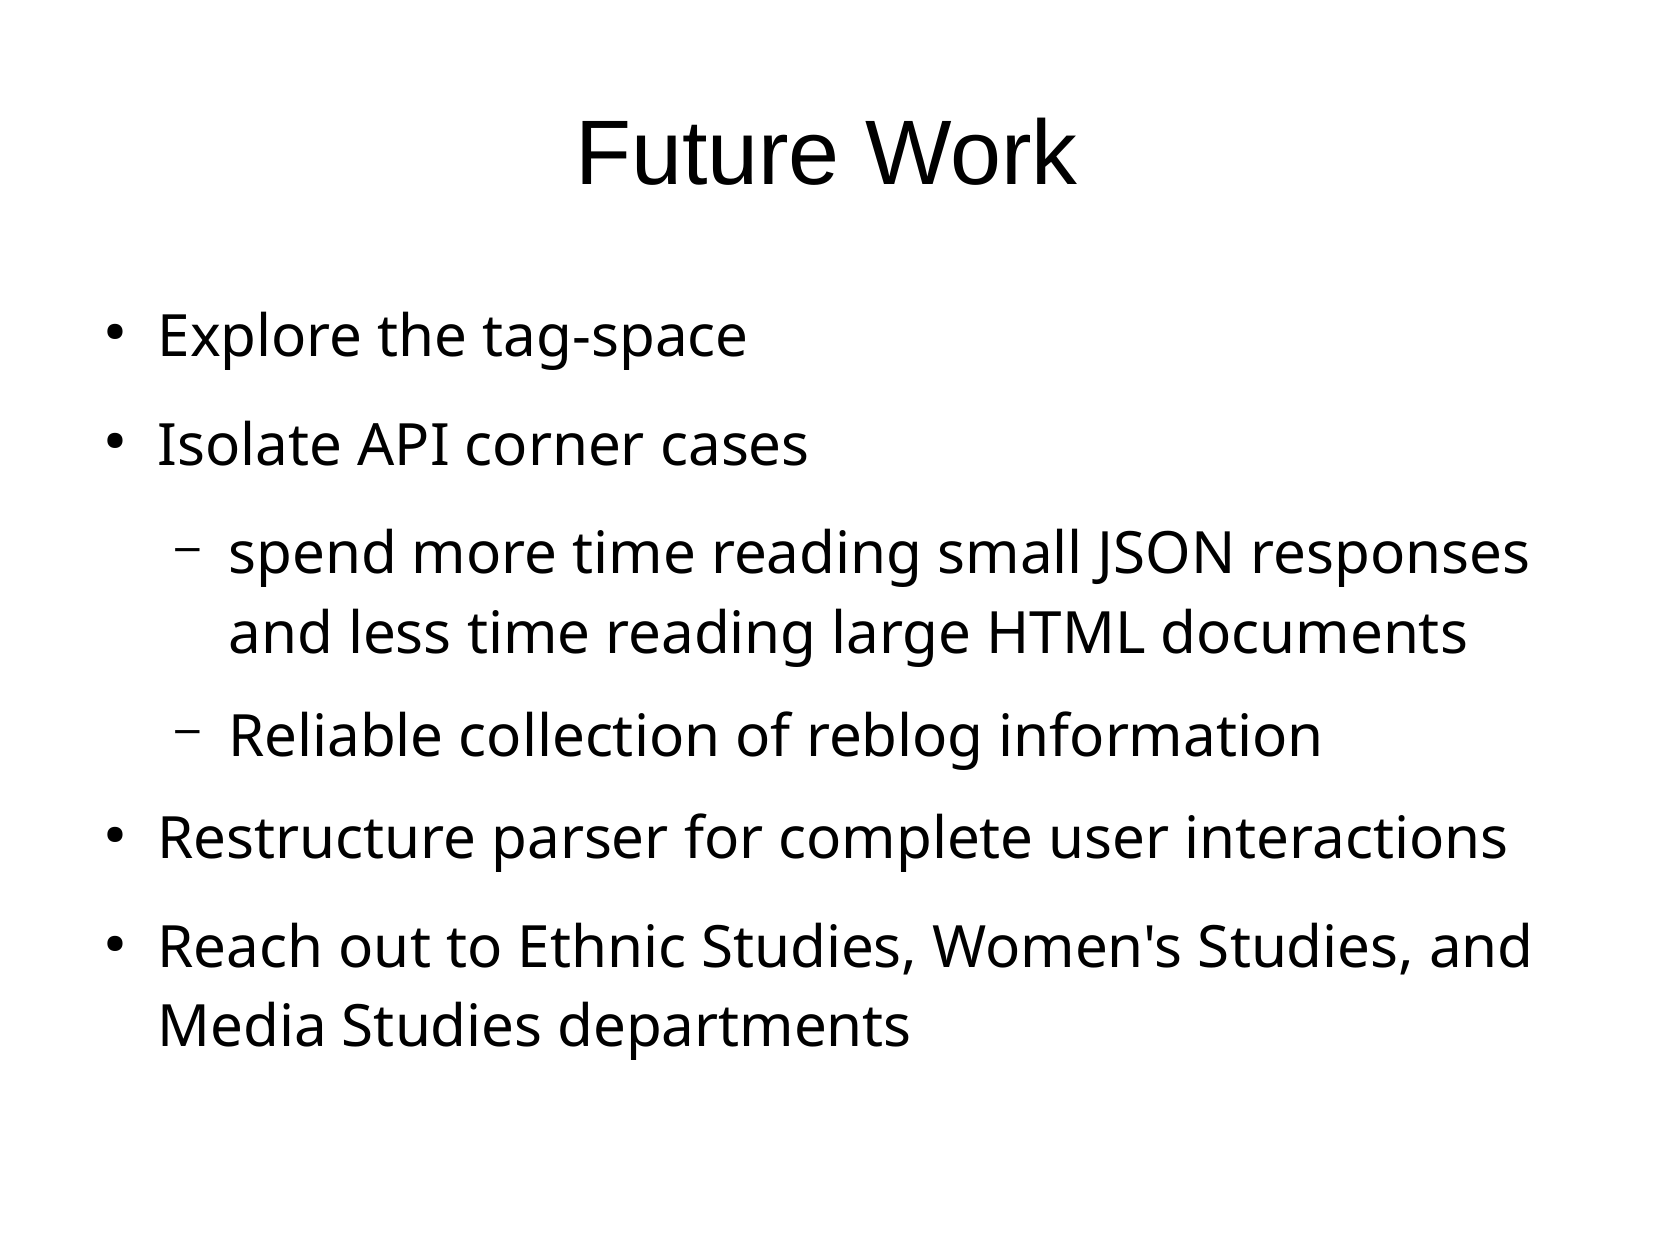

# Future Work
Explore the tag-space
Isolate API corner cases
spend more time reading small JSON responses and less time reading large HTML documents
Reliable collection of reblog information
Restructure parser for complete user interactions
Reach out to Ethnic Studies, Women's Studies, and Media Studies departments